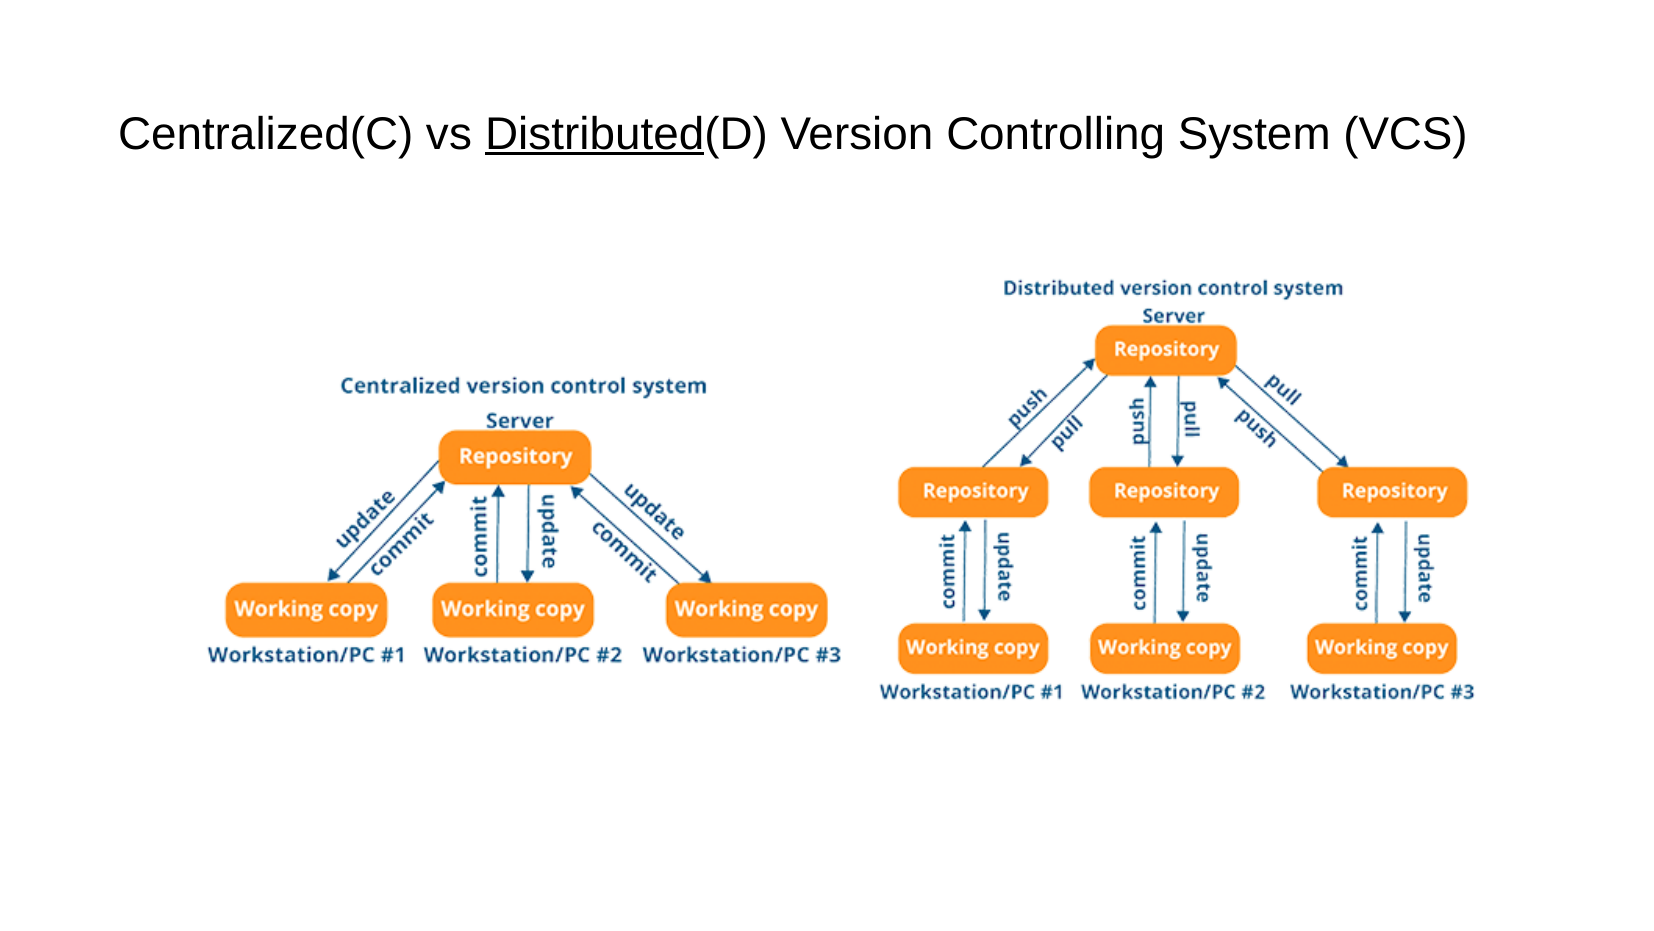

# Centralized(C) vs Distributed(D) Version Controlling System (VCS)